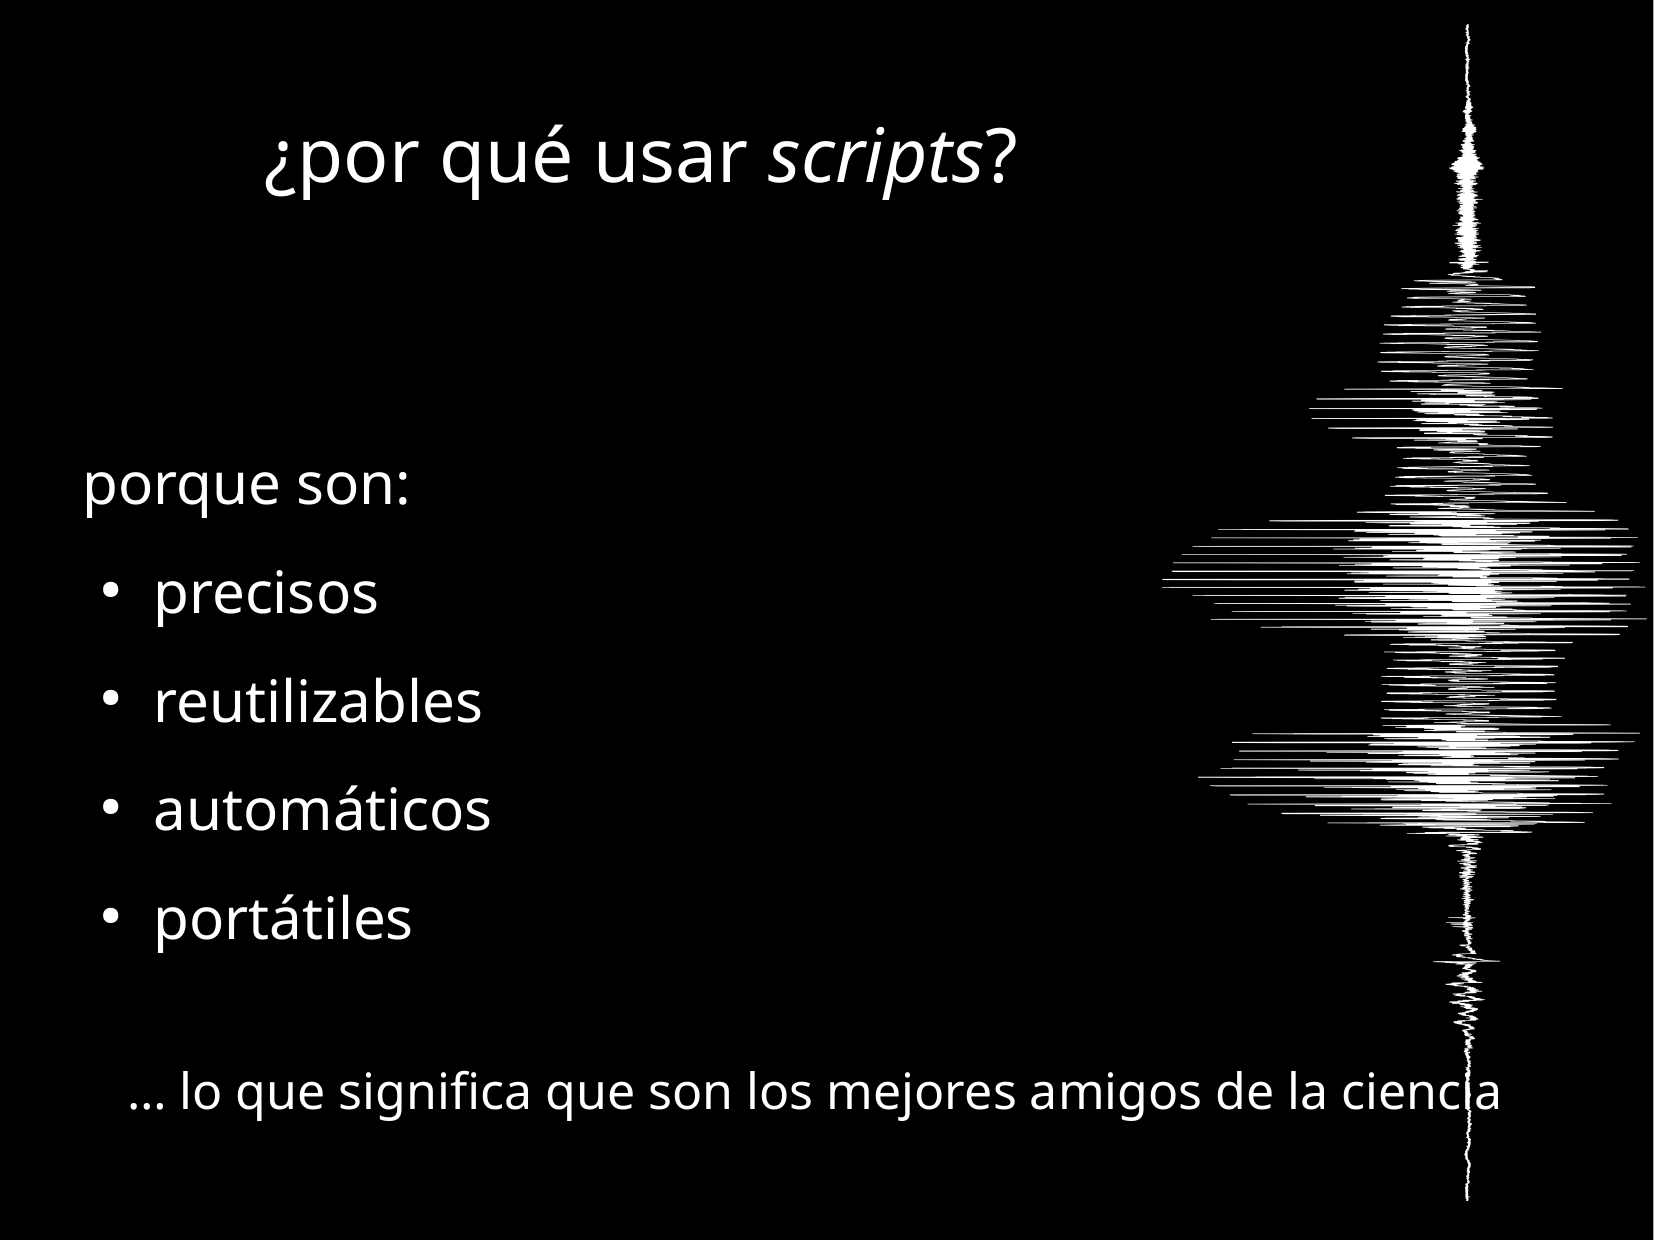

# ¿por qué usar scripts?
porque son:
precisos
reutilizables
automáticos
portátiles
… lo que significa que son los mejores amigos de la ciencia